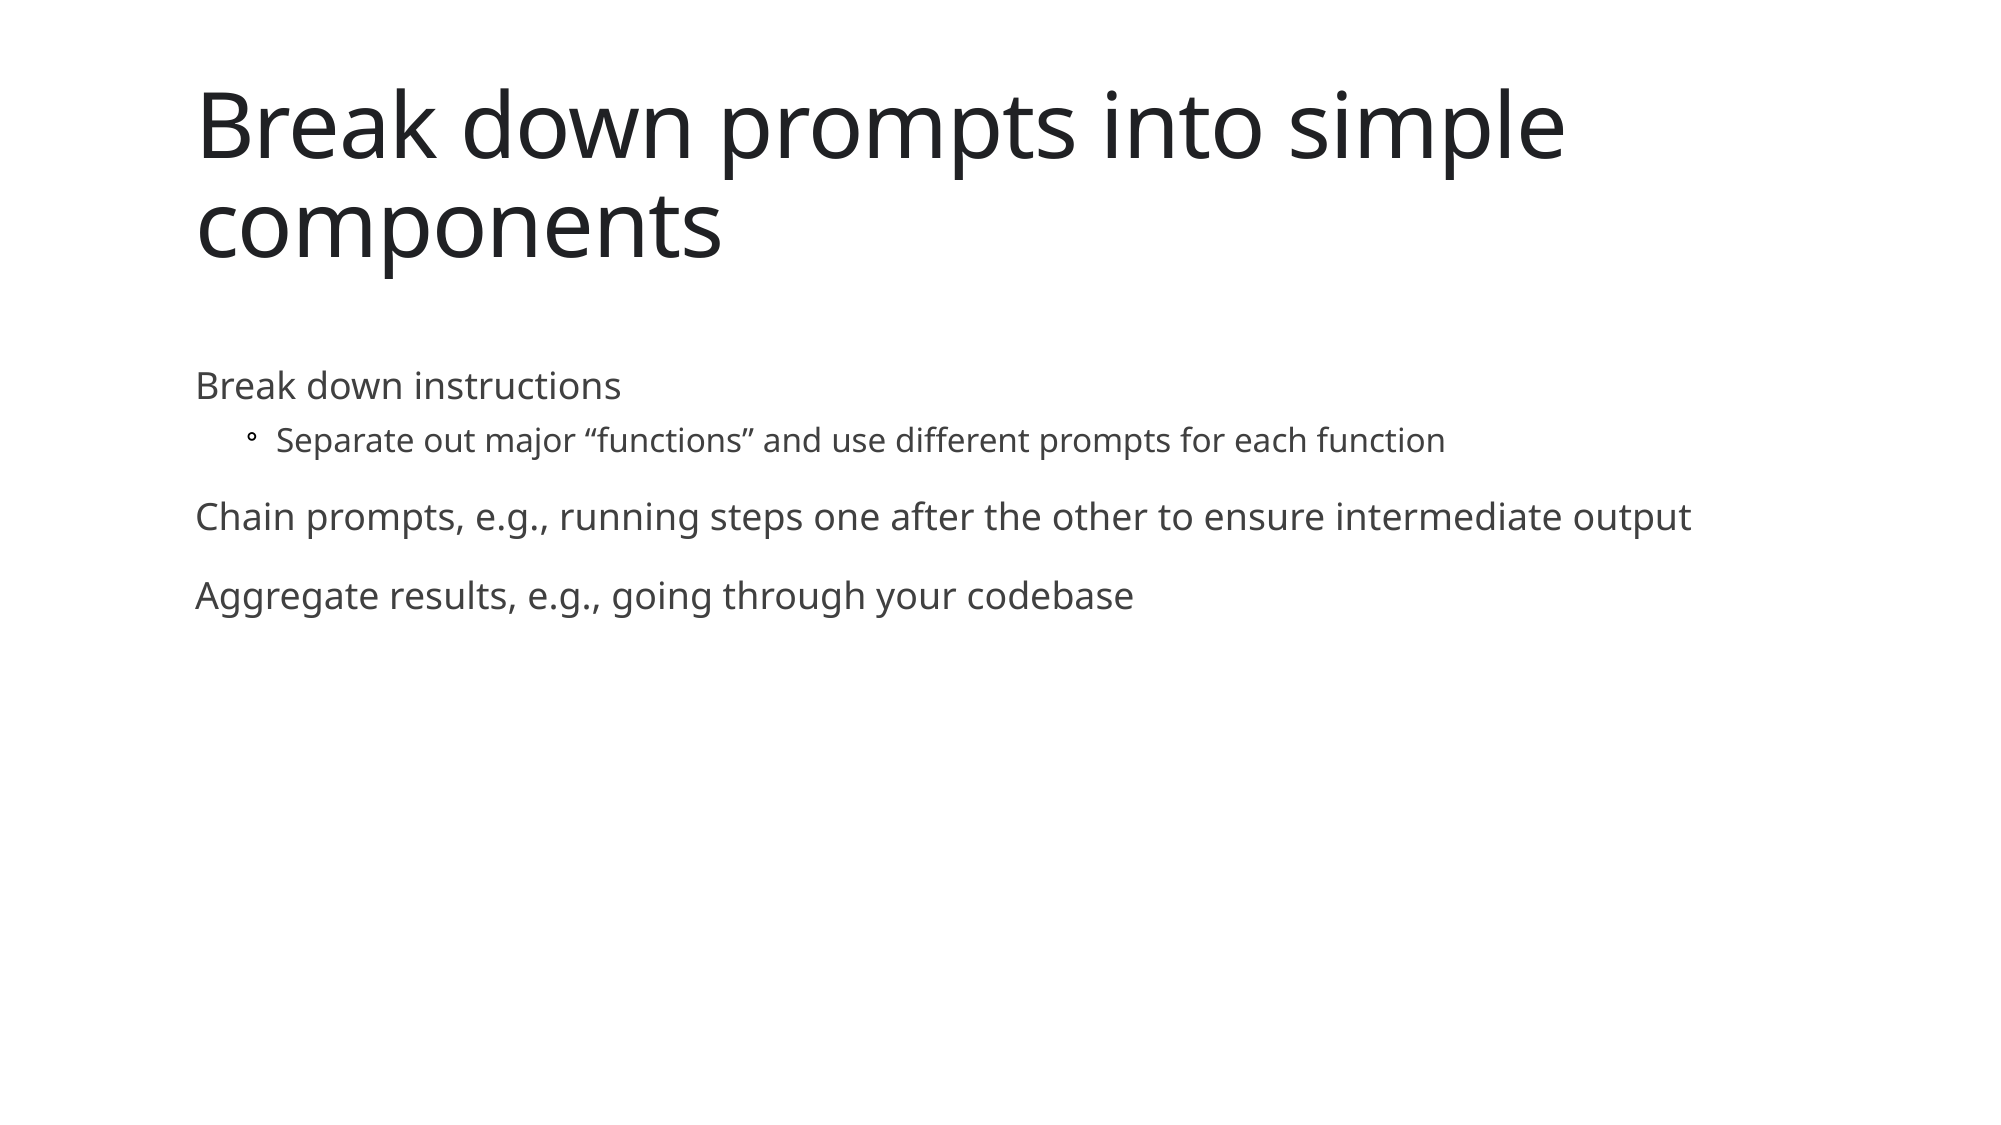

# Break down prompts into simple components
Break down instructions
Separate out major “functions” and use different prompts for each function
Chain prompts, e.g., running steps one after the other to ensure intermediate output
Aggregate results, e.g., going through your codebase